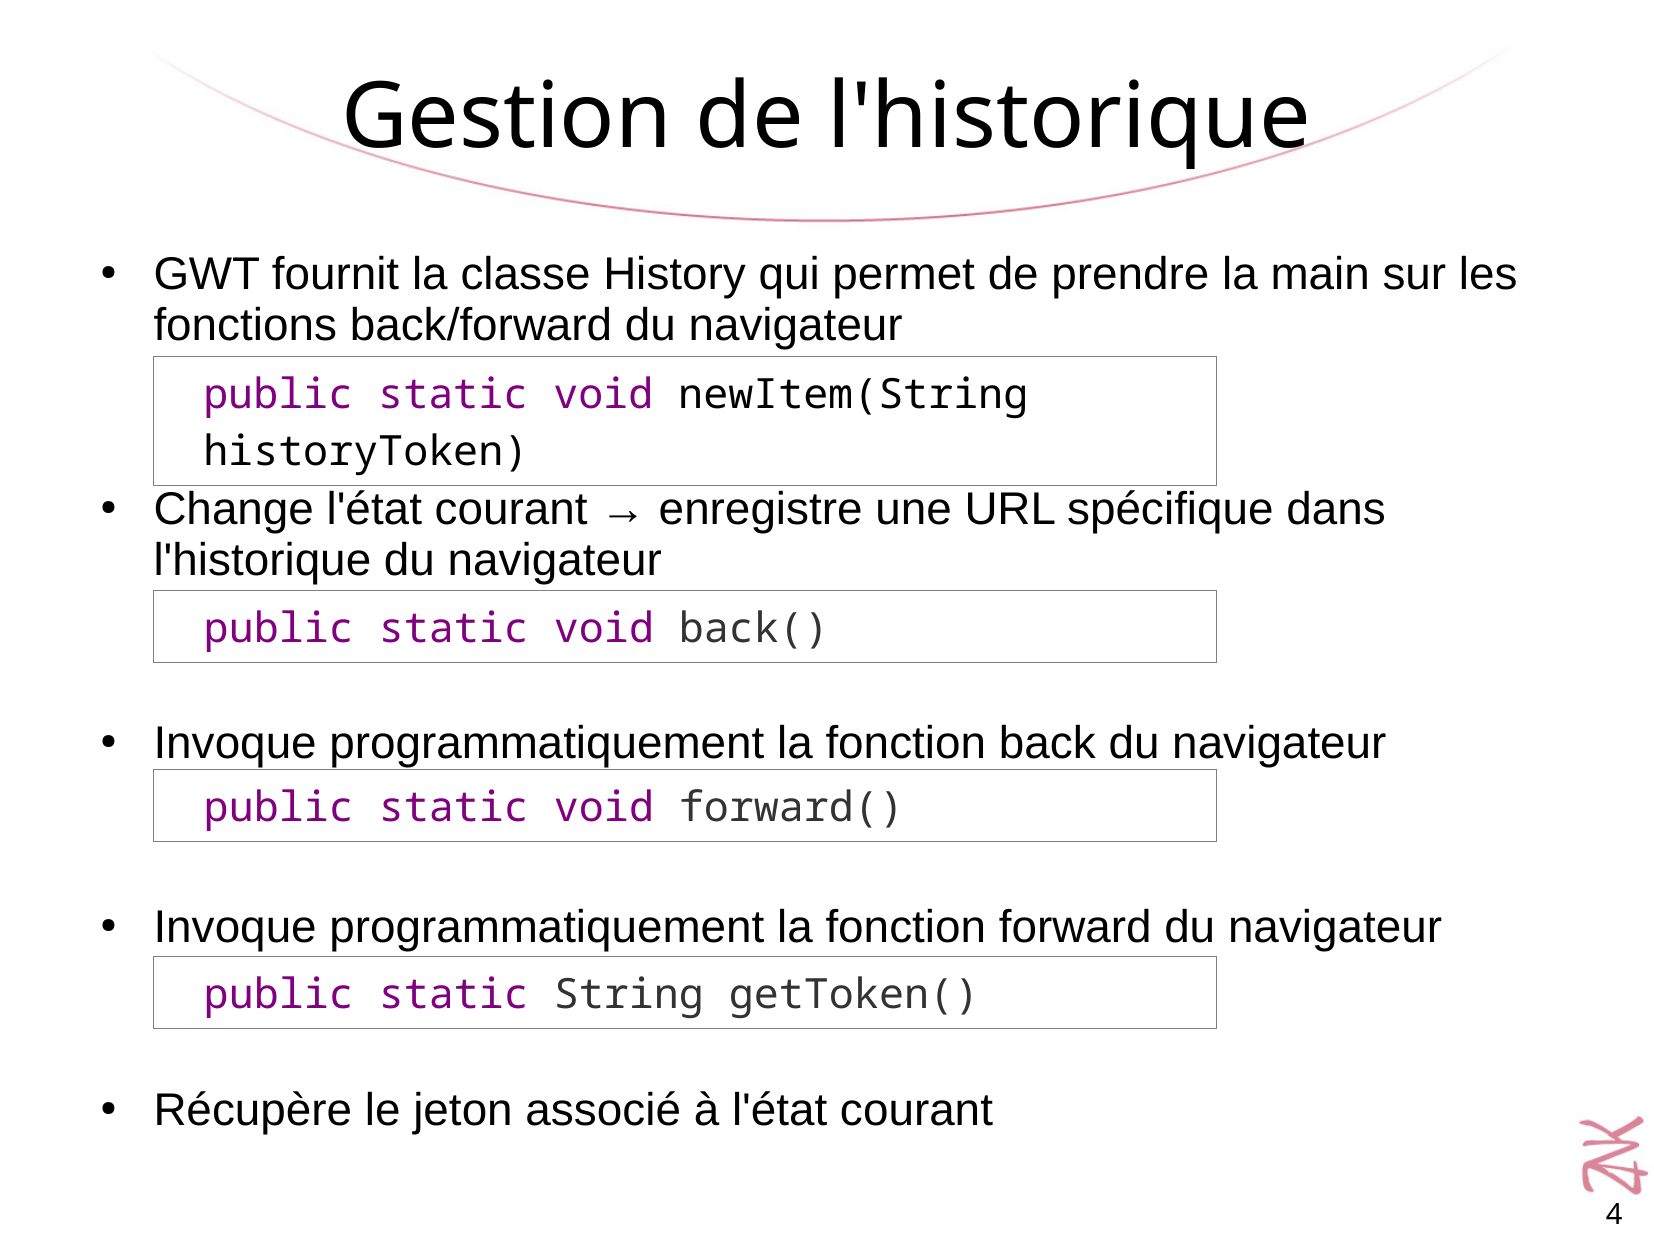

# Gestion de l'historique
GWT fournit la classe History qui permet de prendre la main sur les fonctions back/forward du navigateur
Change l'état courant → enregistre une URL spécifique dans l'historique du navigateur
Invoque programmatiquement la fonction back du navigateur
Invoque programmatiquement la fonction forward du navigateur
Récupère le jeton associé à l'état courant
public static void newItem(String historyToken)
public static void back()
public static void forward()
public static String getToken()
4